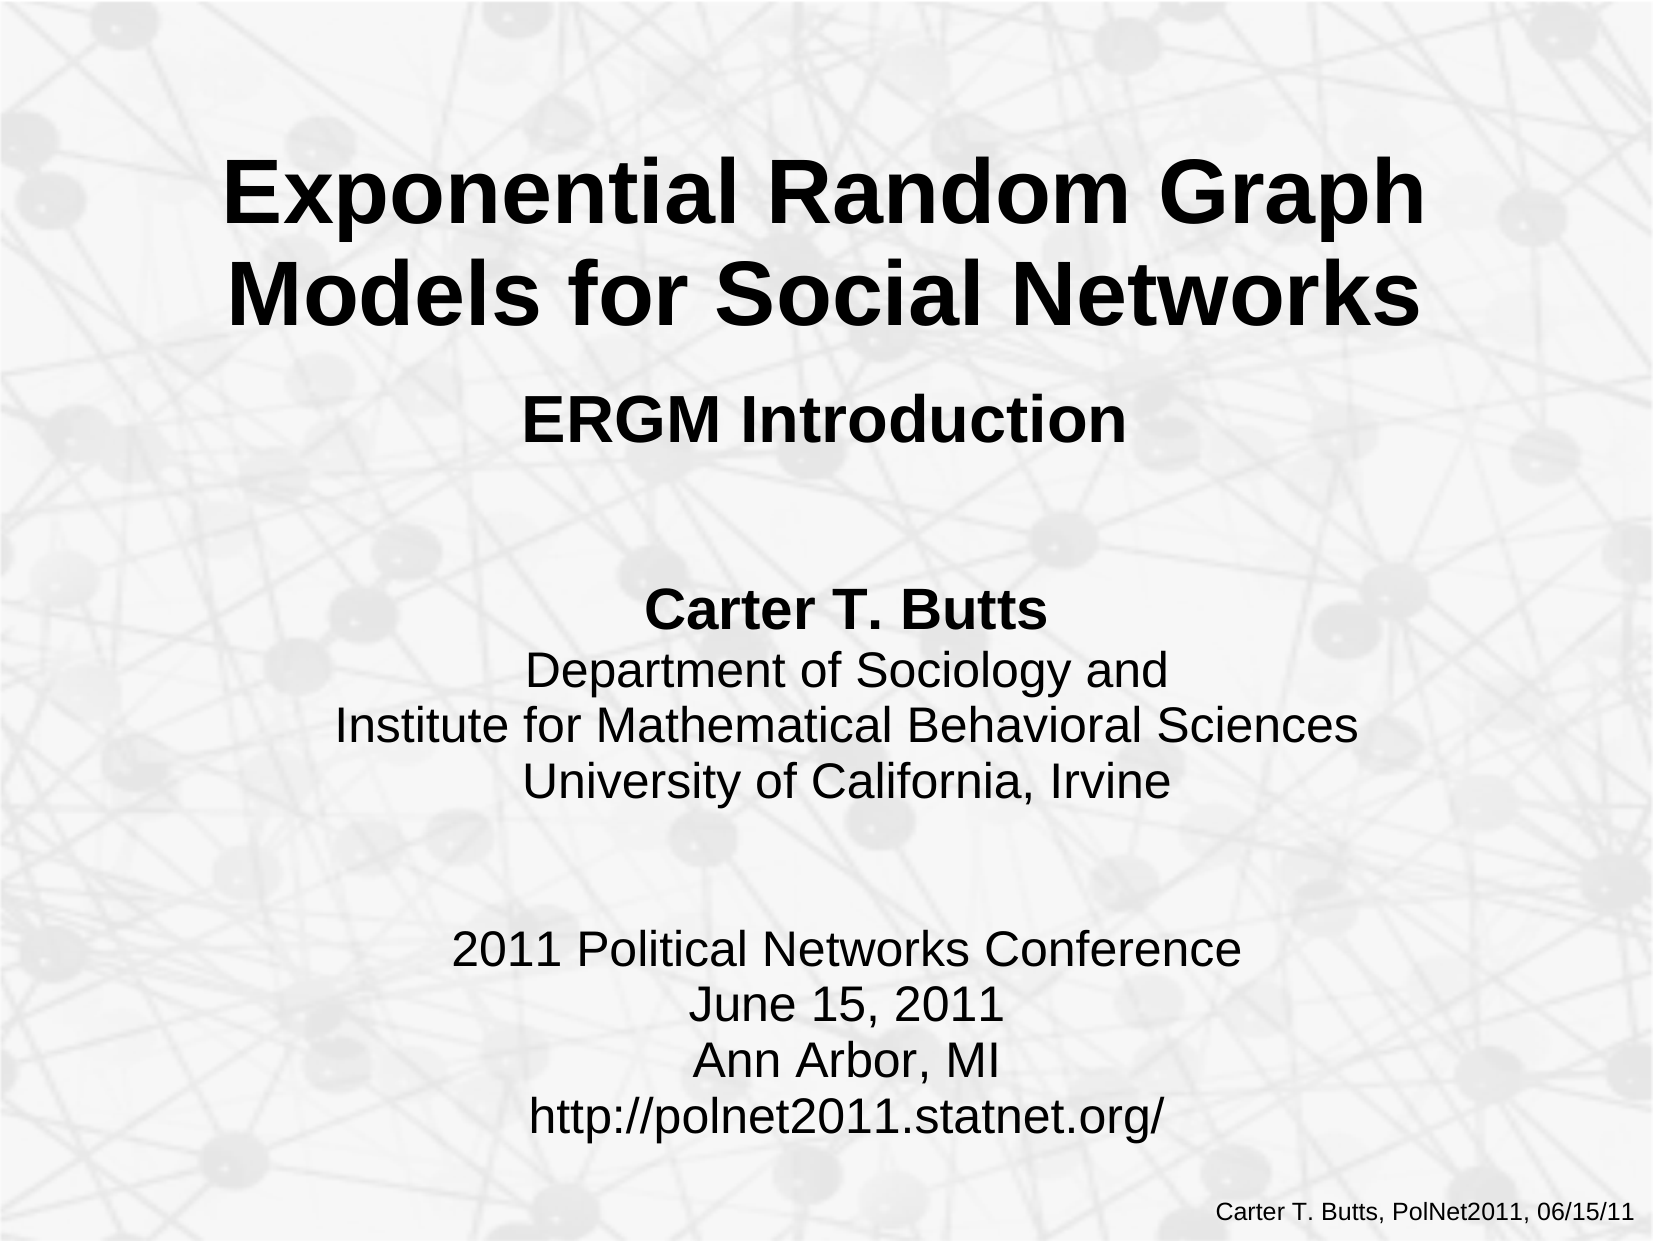

# Exponential Random Graph Models for Social Networks ERGM Introduction
Carter T. Butts
Department of Sociology and
Institute for Mathematical Behavioral Sciences
University of California, Irvine
2011 Political Networks Conference
June 15, 2011
Ann Arbor, MI
http://polnet2011.statnet.org/